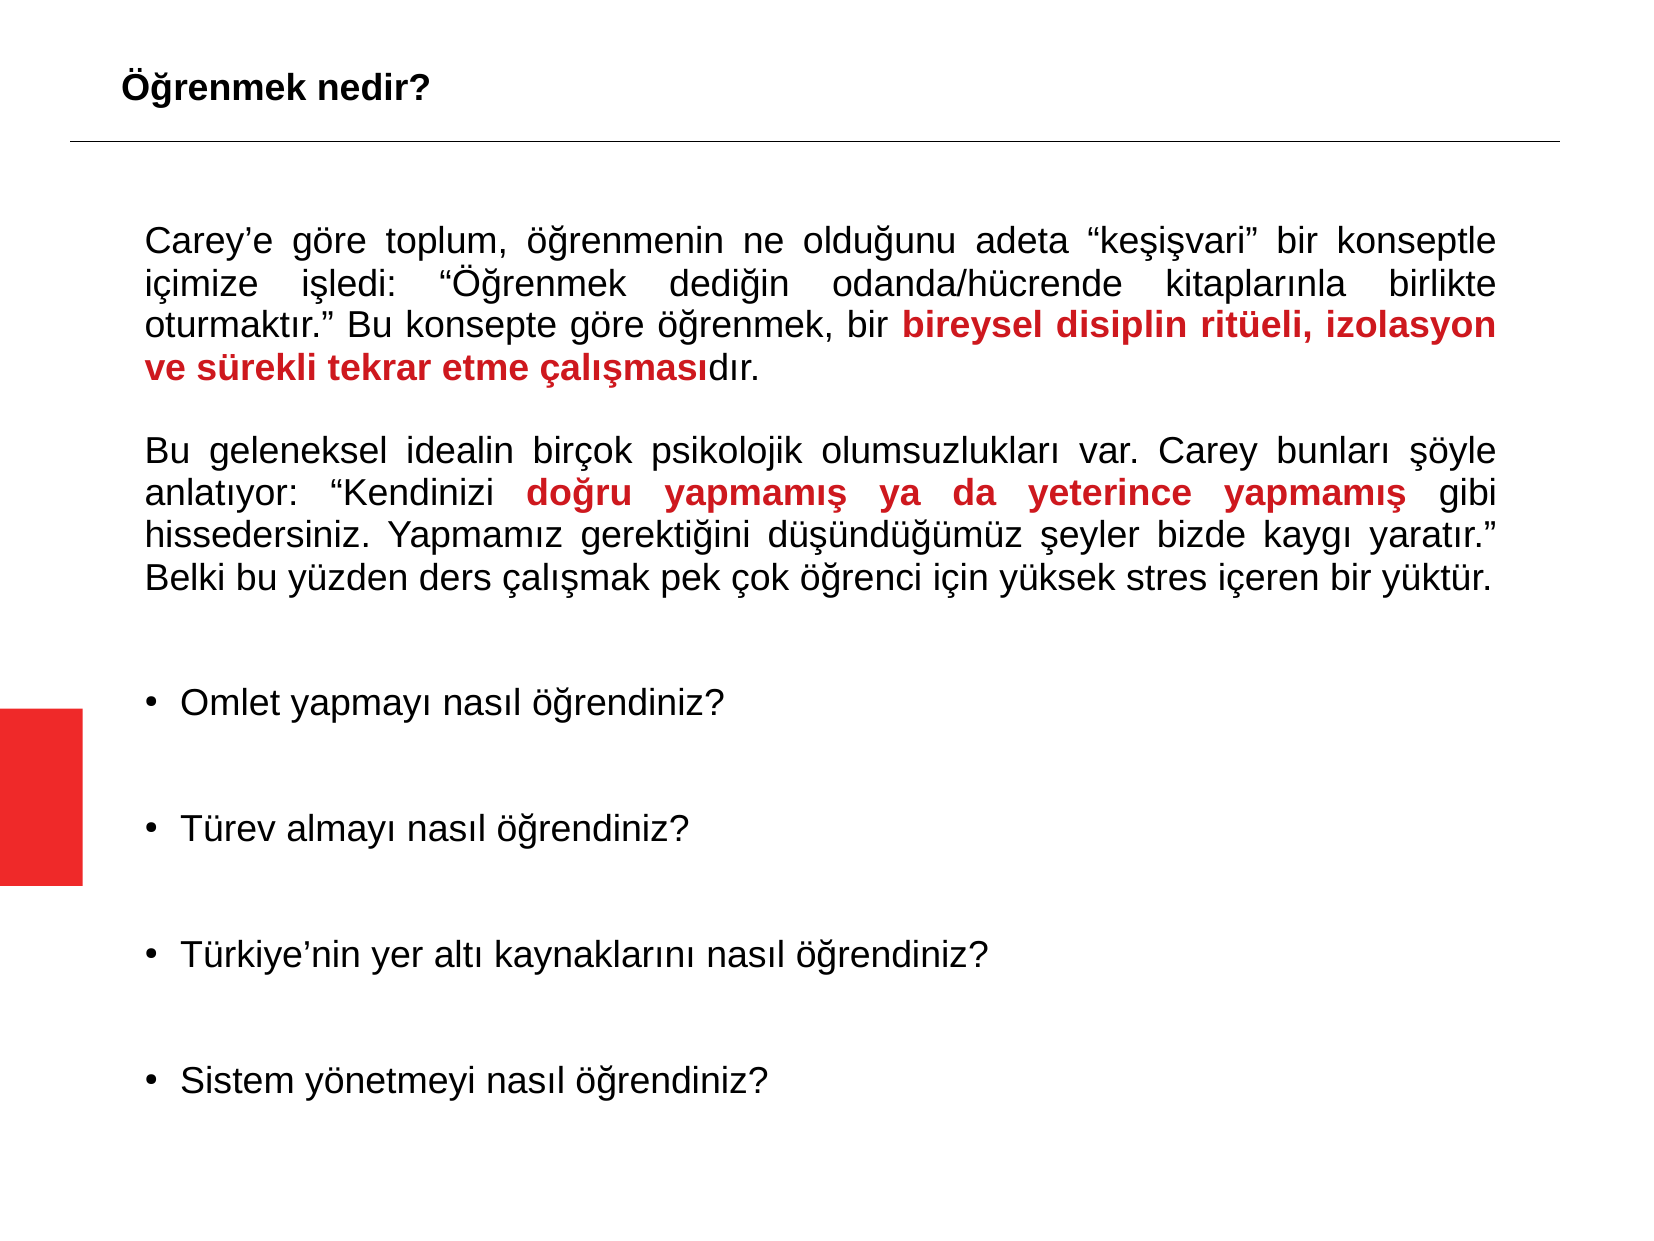

Öğrenmek nedir?
Carey’e göre toplum, öğrenmenin ne olduğunu adeta “keşişvari” bir konseptle içimize işledi: “Öğrenmek dediğin odanda/hücrende kitaplarınla birlikte oturmaktır.” Bu konsepte göre öğrenmek, bir bireysel disiplin ritüeli, izolasyon ve sürekli tekrar etme çalışmasıdır.
Bu geleneksel idealin birçok psikolojik olumsuzlukları var. Carey bunları şöyle anlatıyor: “Kendinizi doğru yapmamış ya da yeterince yapmamış gibi hissedersiniz. Yapmamız gerektiğini düşündüğümüz şeyler bizde kaygı yaratır.” Belki bu yüzden ders çalışmak pek çok öğrenci için yüksek stres içeren bir yüktür.
Omlet yapmayı nasıl öğrendiniz?
Türev almayı nasıl öğrendiniz?
Türkiye’nin yer altı kaynaklarını nasıl öğrendiniz?
Sistem yönetmeyi nasıl öğrendiniz?